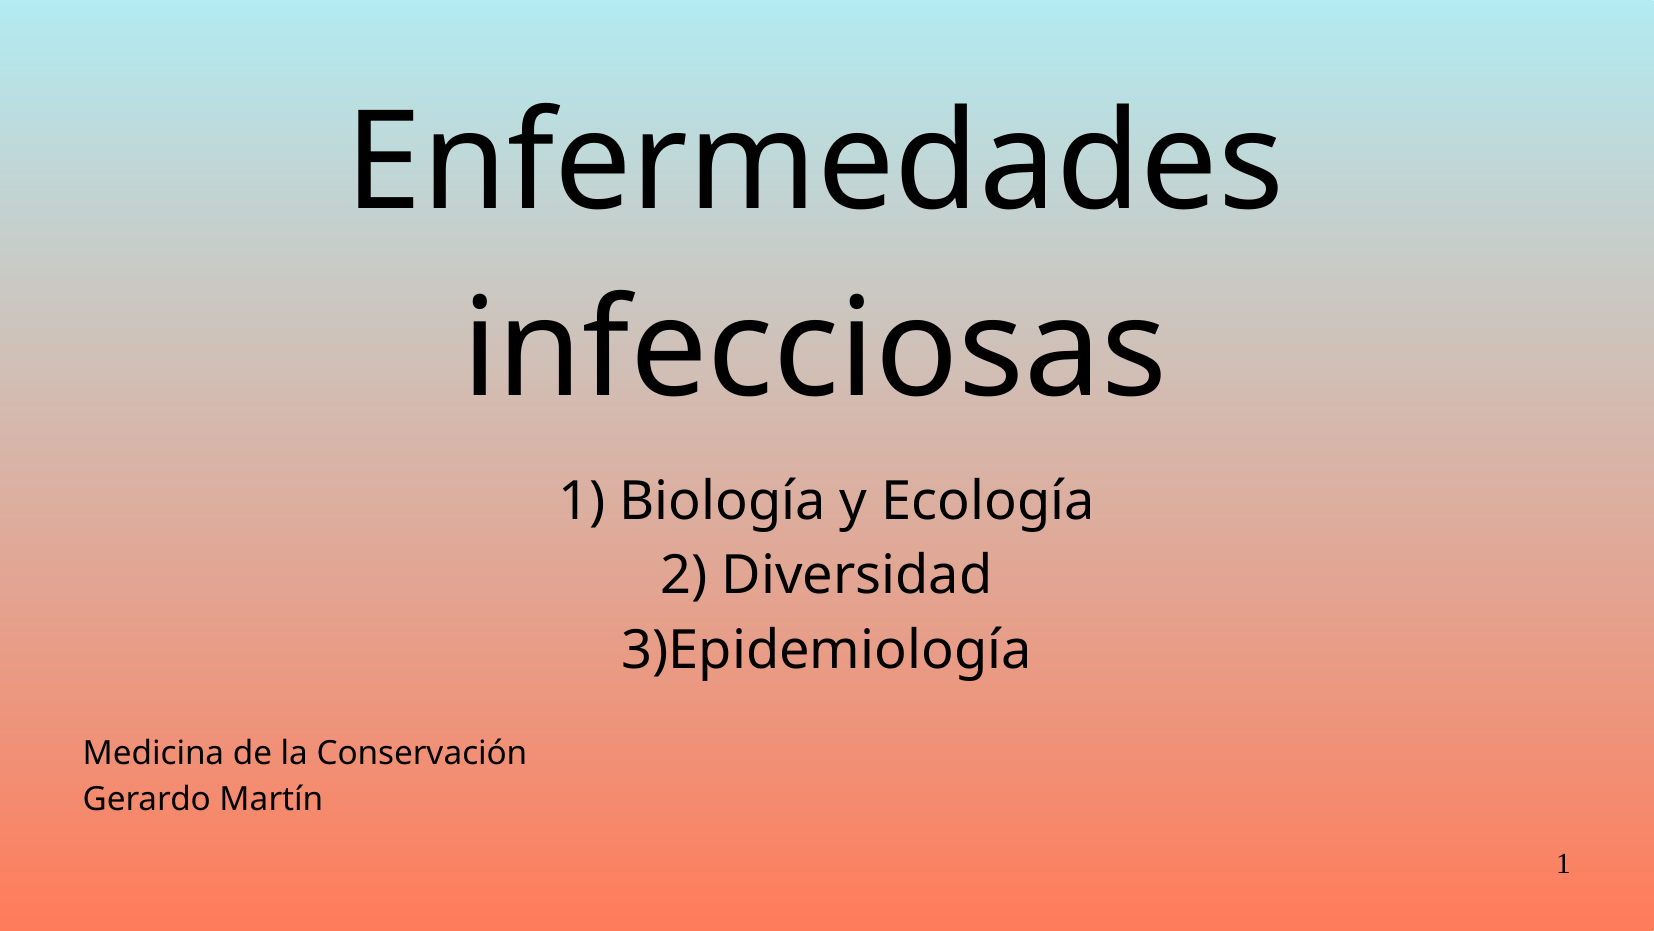

Enfermedades infecciosas
# Biología y Ecología
 Diversidad
Epidemiología
Medicina de la Conservación
Gerardo Martín
1